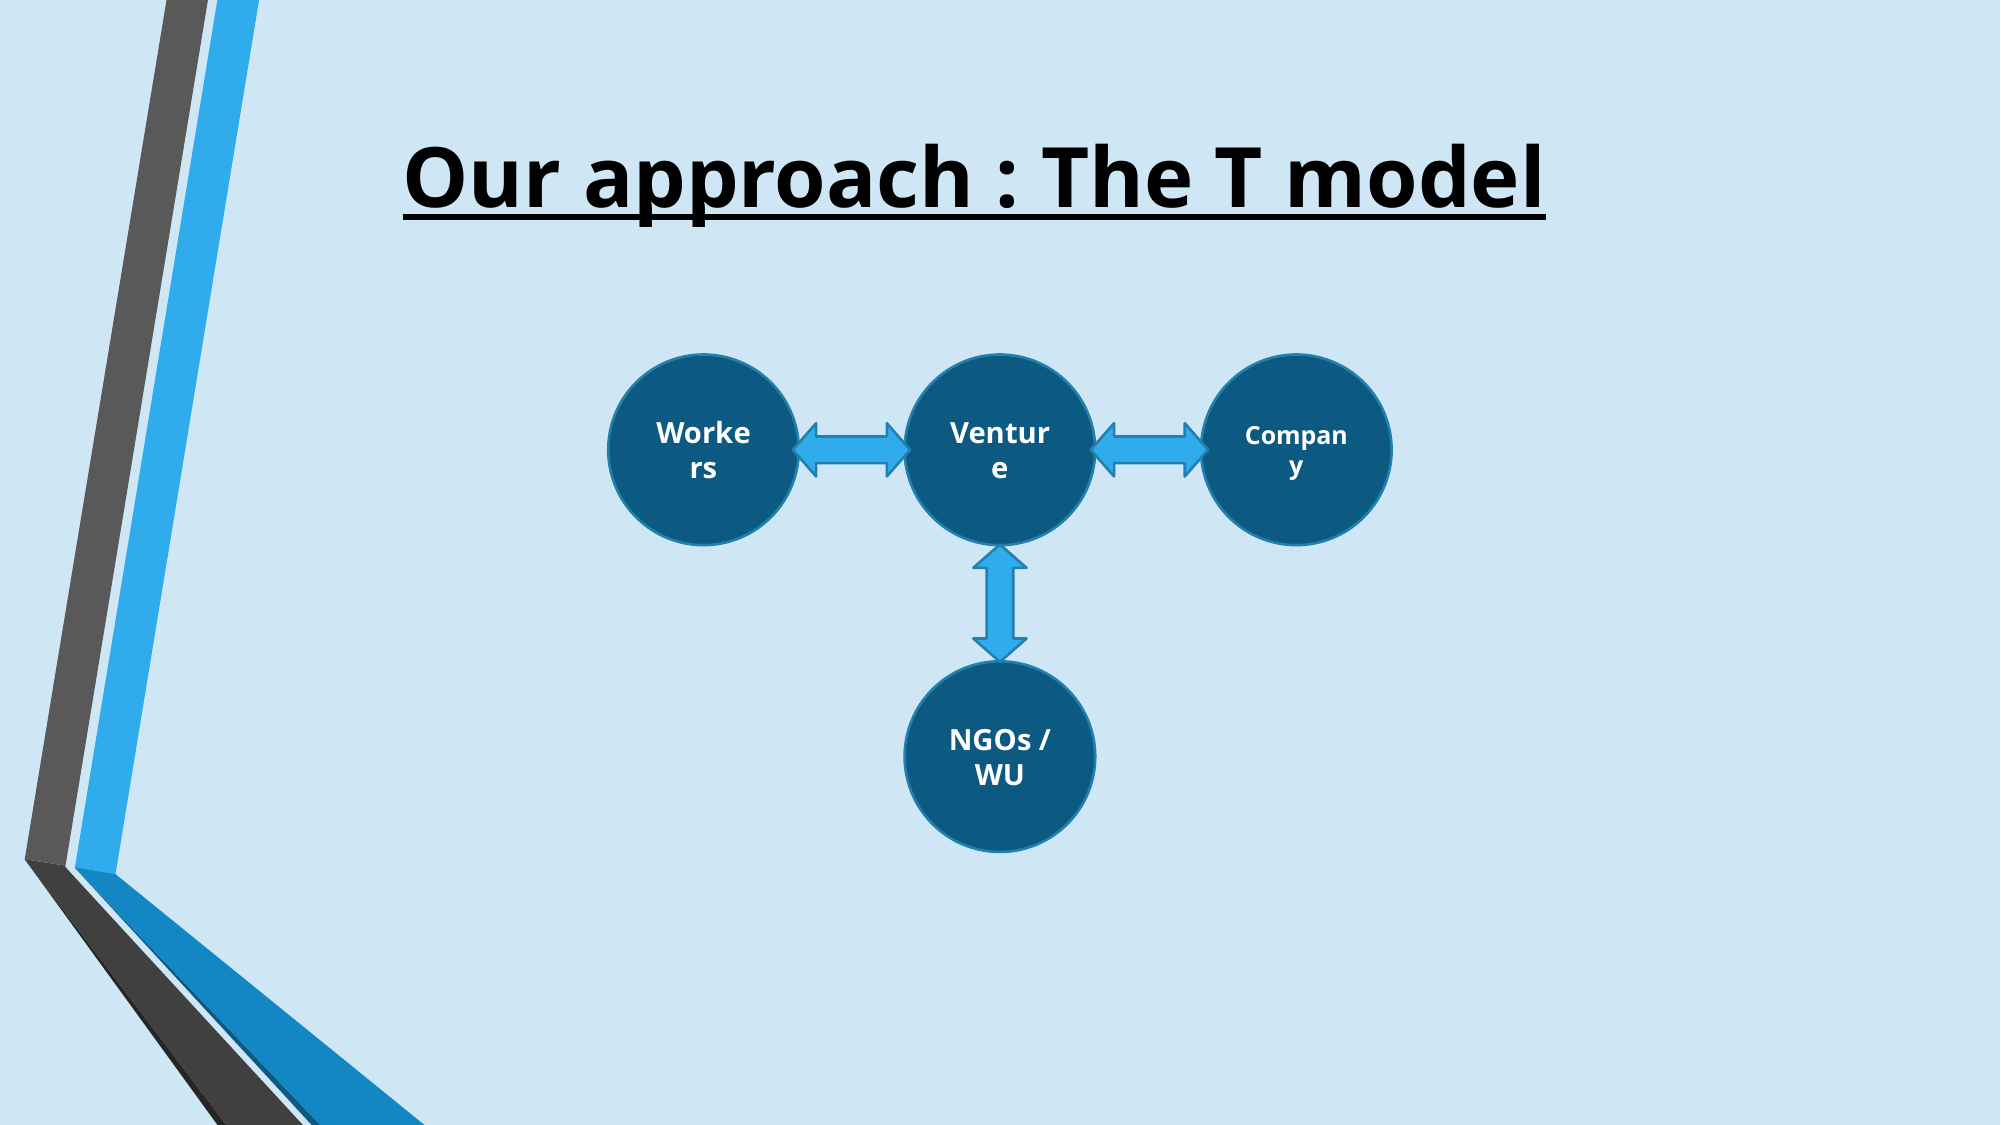

# Our approach : The T model
Workers
Venture
Company
NGOs / WU